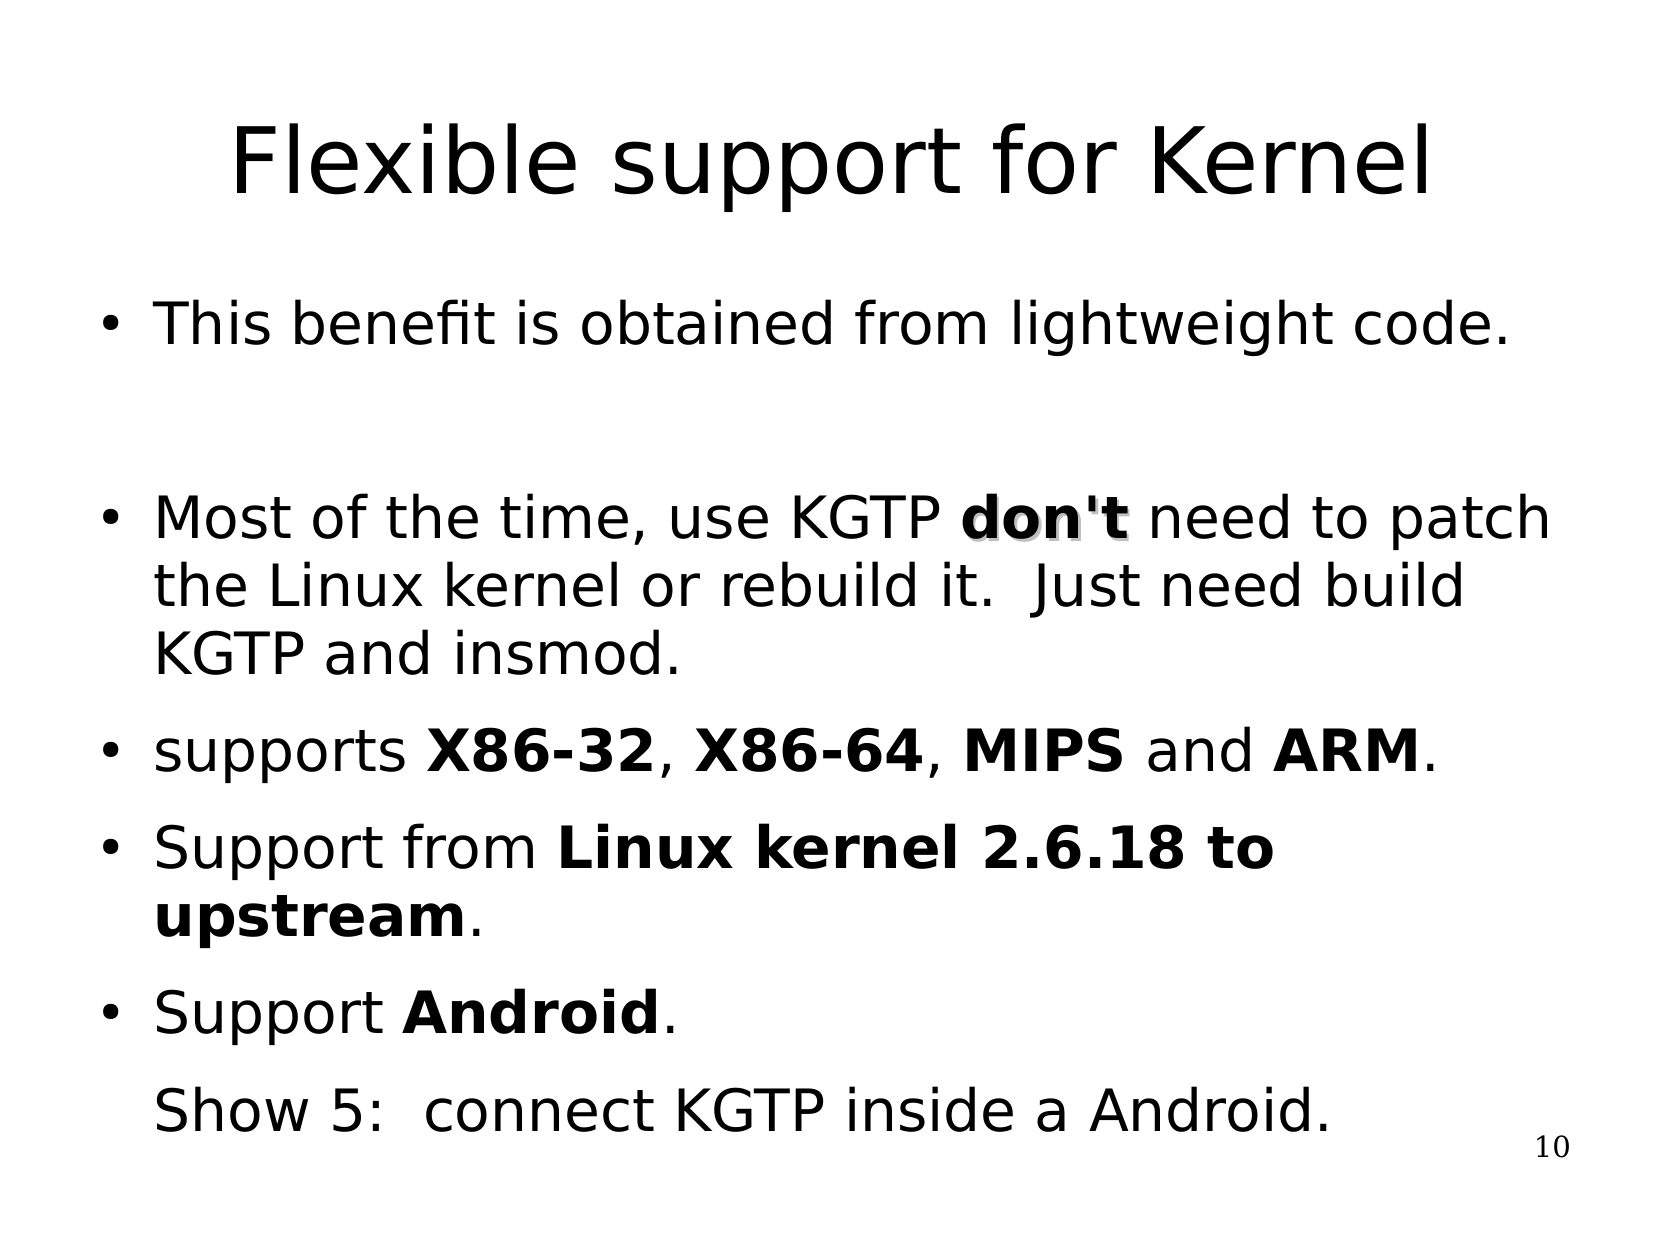

# Flexible support for Kernel
This benefit is obtained from lightweight code.
Most of the time, use KGTP don't need to patch the Linux kernel or rebuild it. Just need build KGTP and insmod.
supports X86-32, X86-64, MIPS and ARM.
Support from Linux kernel 2.6.18 to upstream.
Support Android.
Show 5: connect KGTP inside a Android.
10